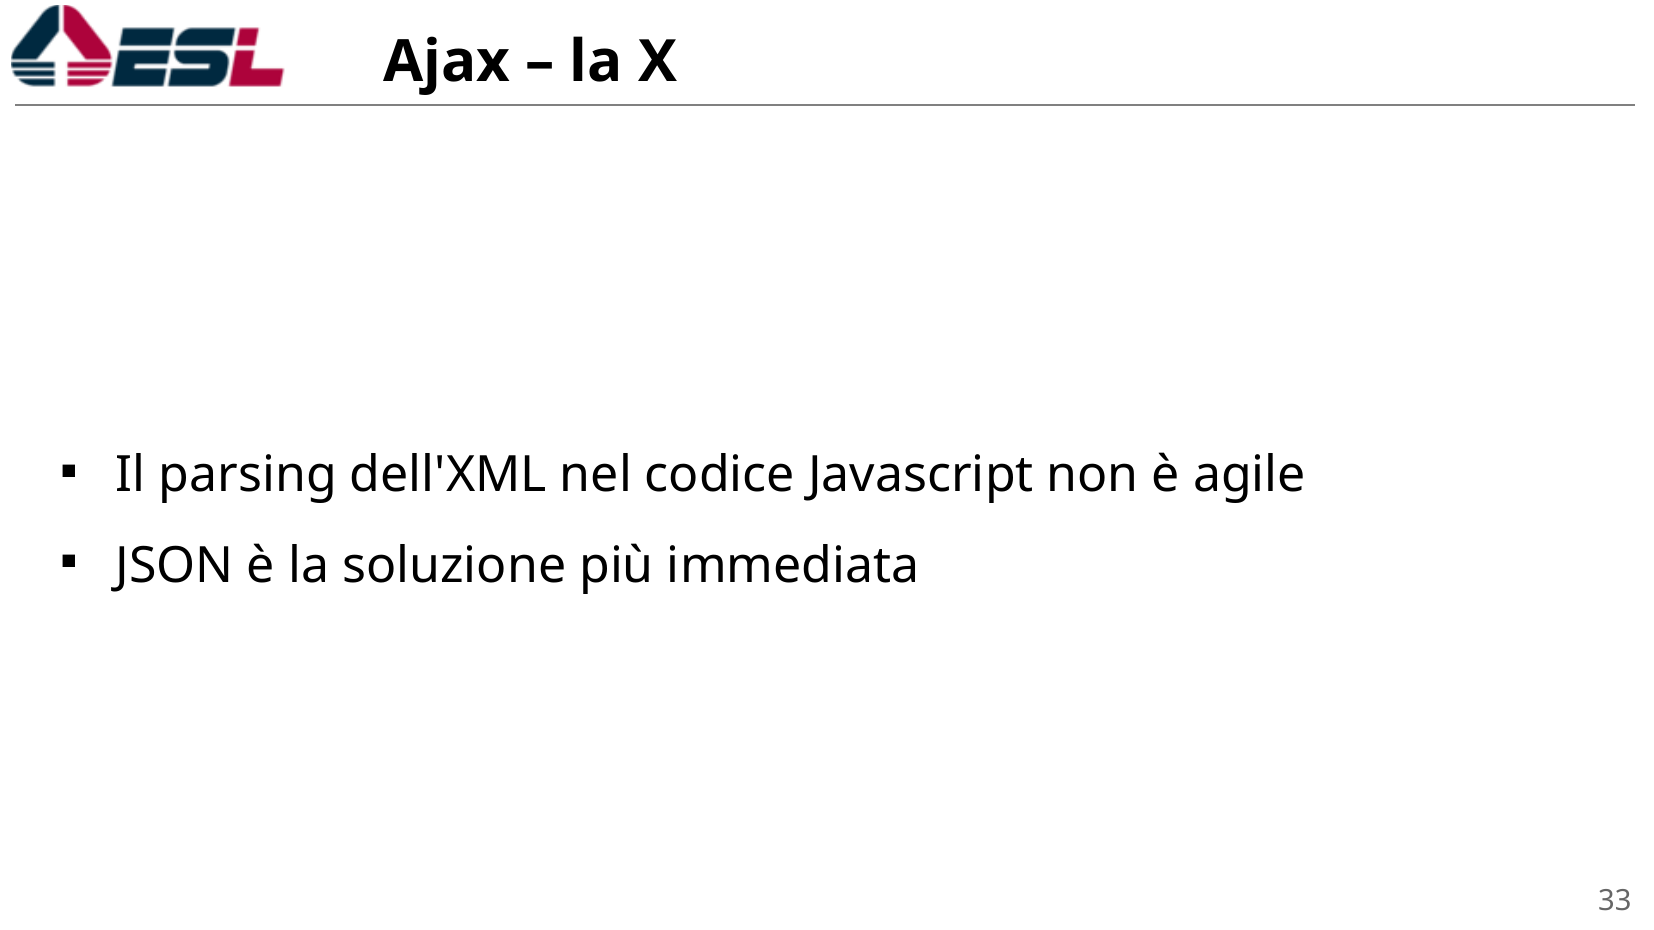

# Ajax – la X
Il parsing dell'XML nel codice Javascript non è agile
JSON è la soluzione più immediata